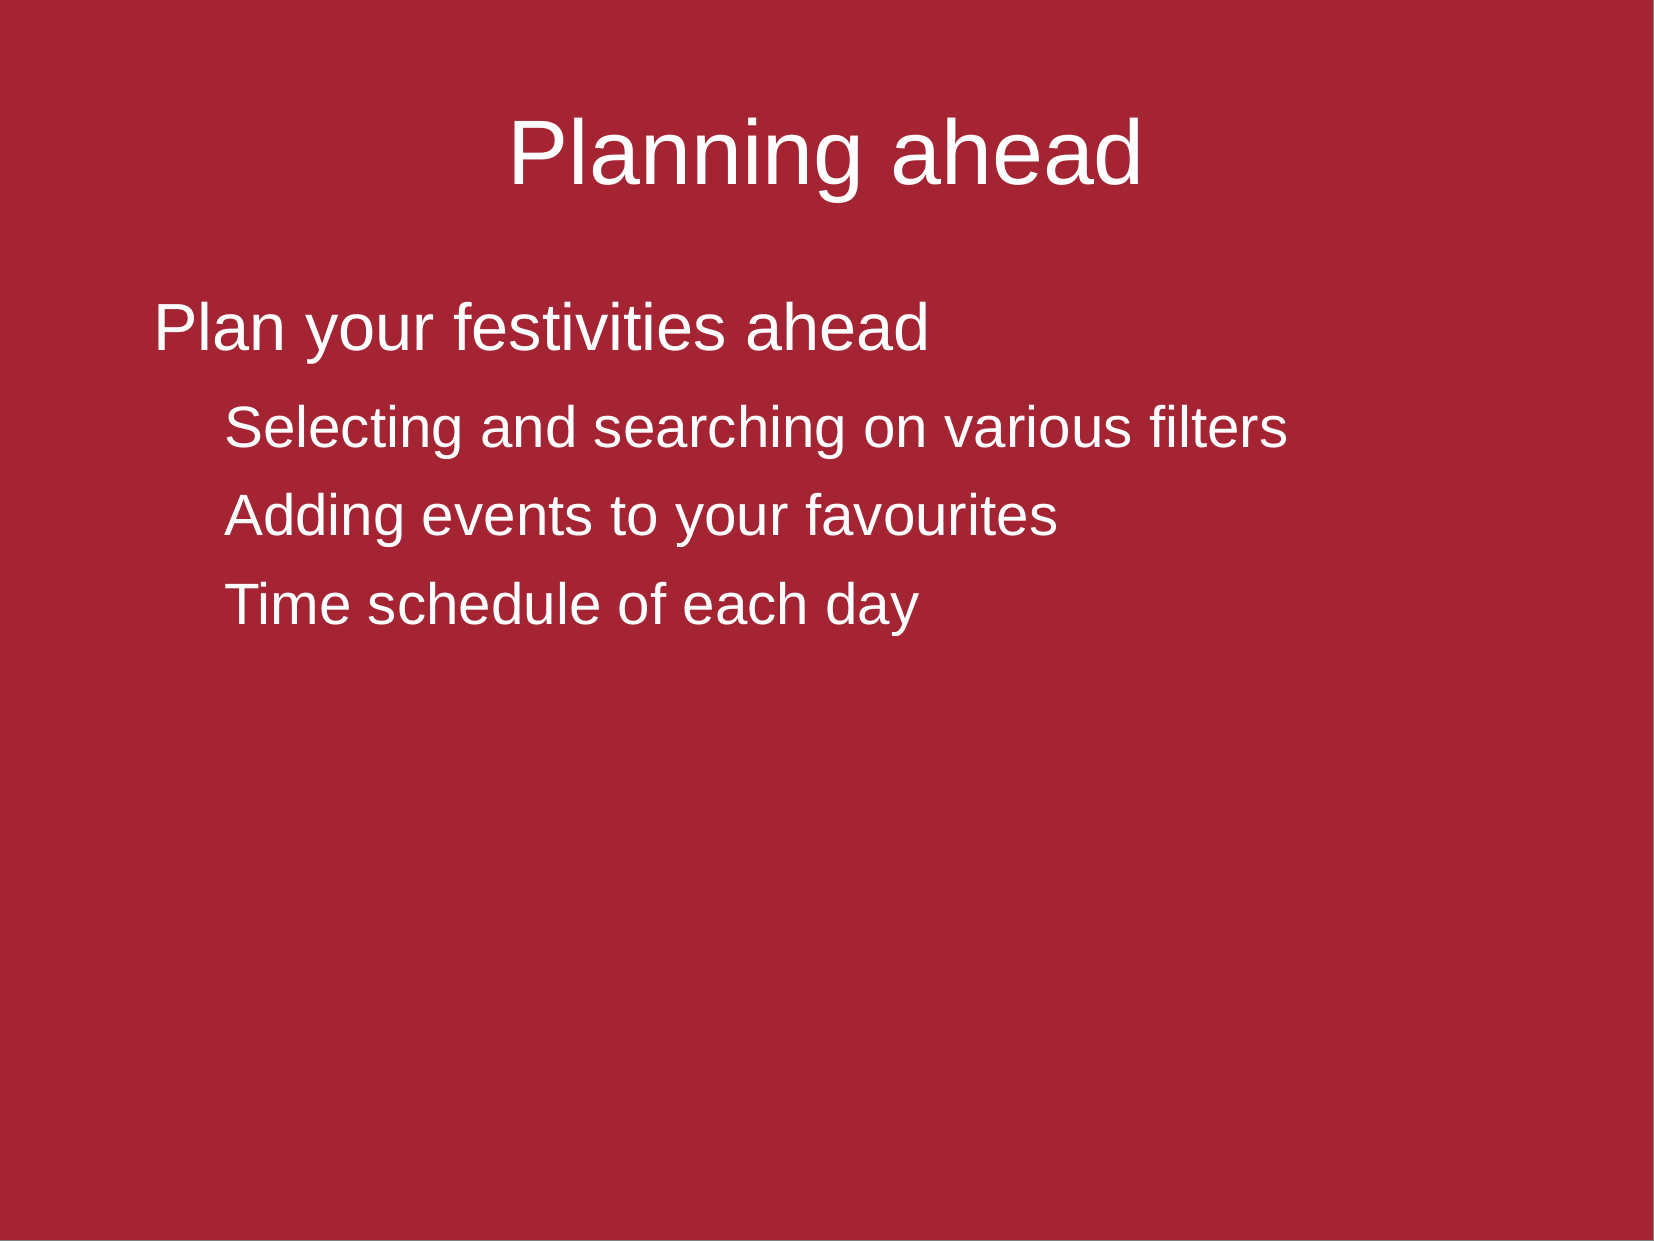

# Planning ahead
Plan your festivities ahead
Selecting and searching on various filters
Adding events to your favourites
Time schedule of each day